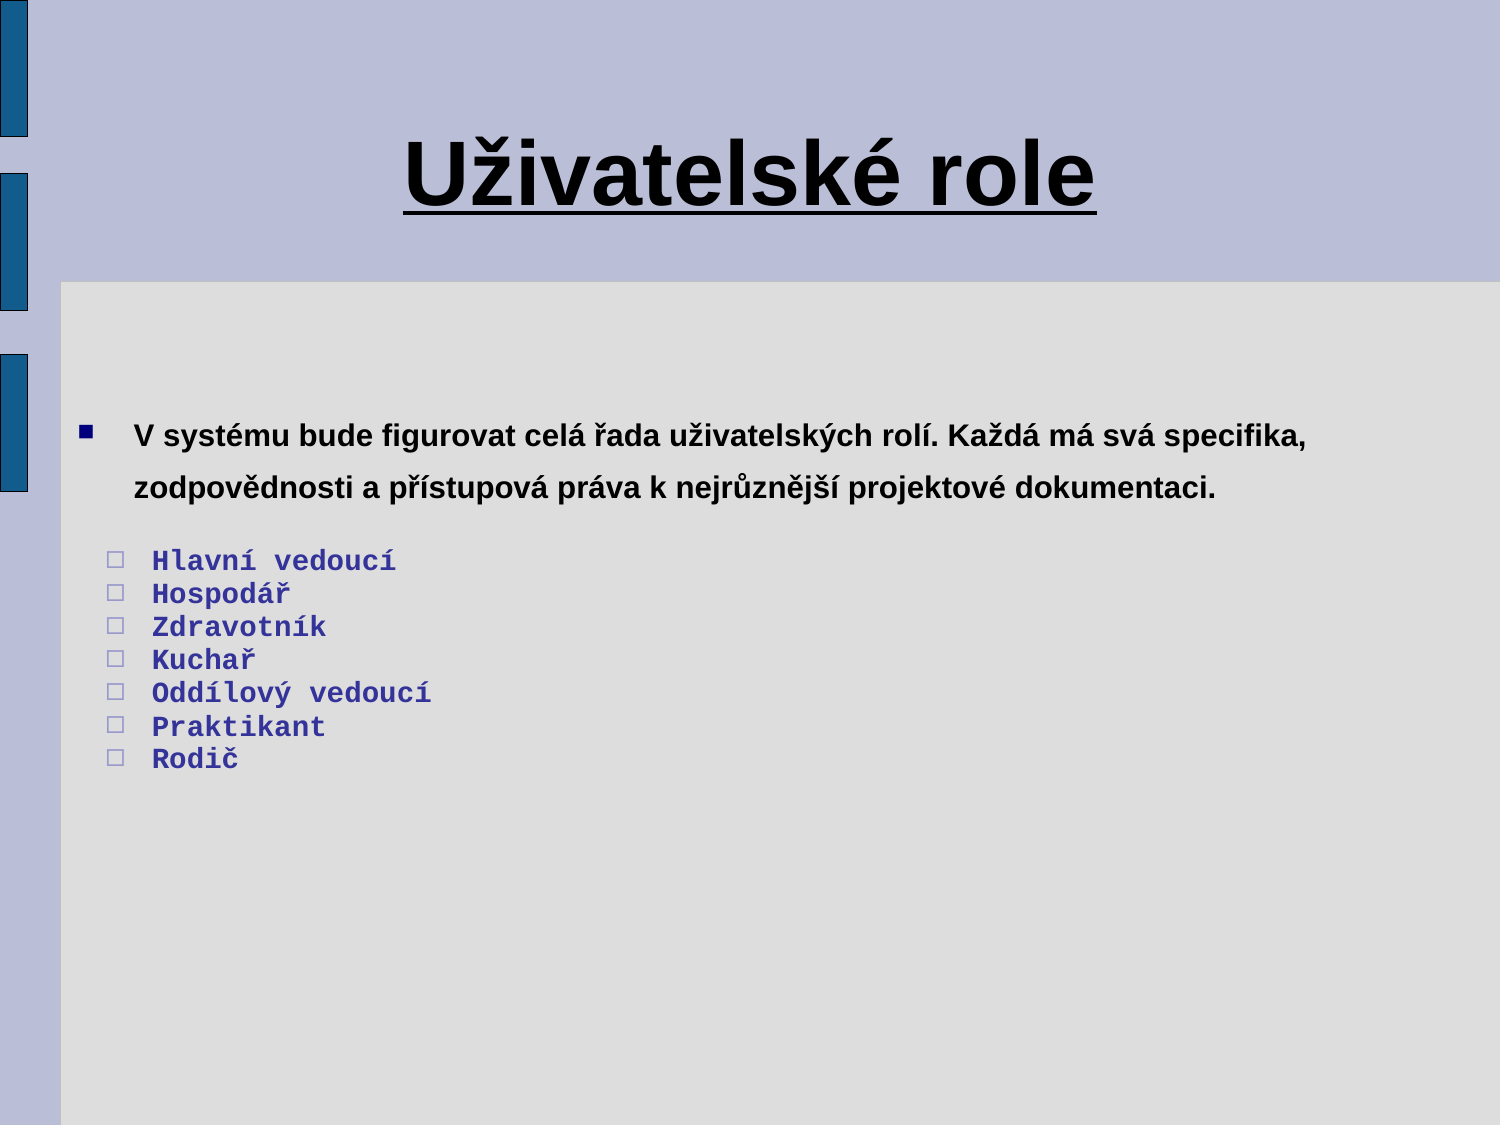

Uživatelské role
# V systému bude figurovat celá řada uživatelských rolí. Každá má svá specifika, zodpovědnosti a přístupová práva k nejrůznější projektové dokumentaci.
Hlavní vedoucí
Hospodář
Zdravotník
Kuchař
Oddílový vedoucí
Praktikant
Rodič